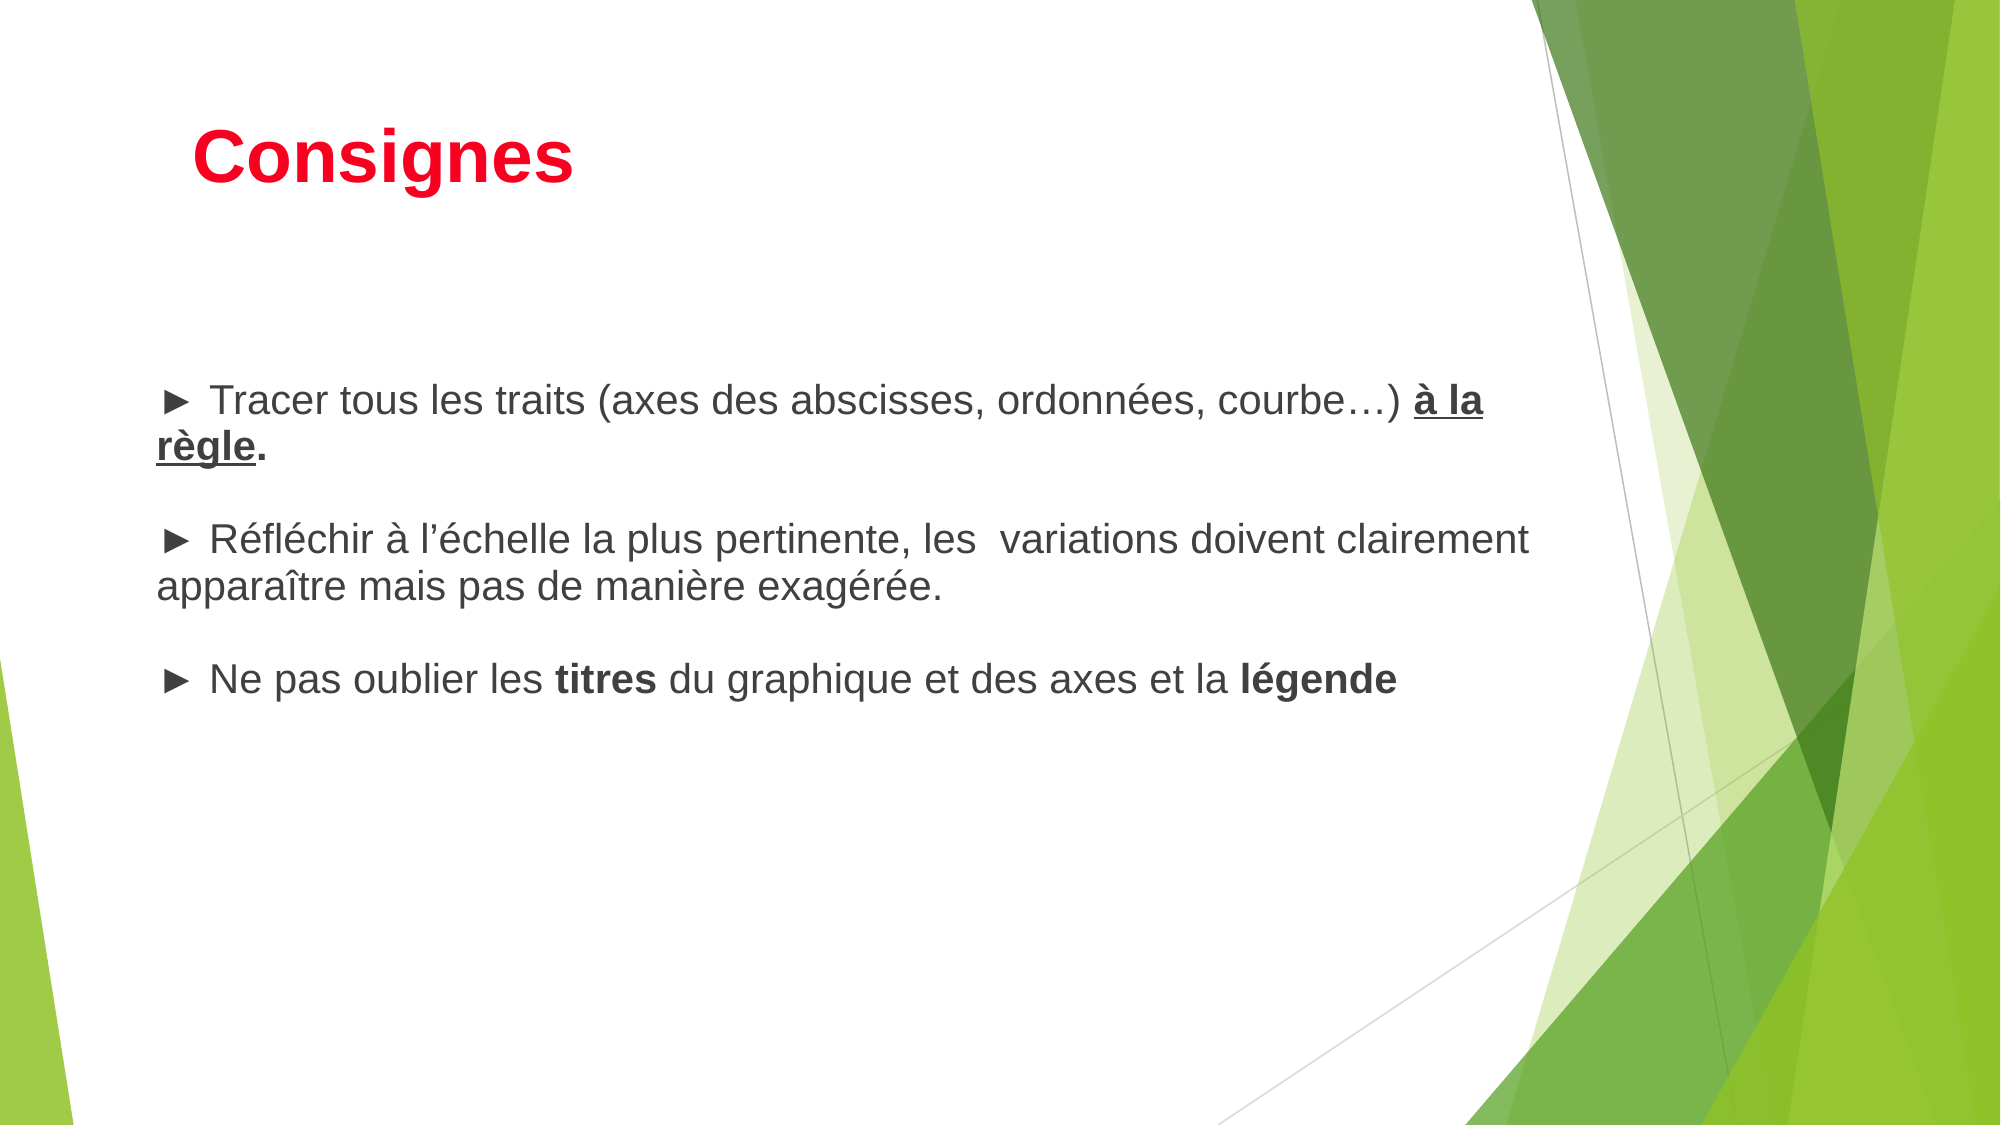

# Consignes
► Tracer tous les traits (axes des abscisses, ordonnées, courbe…) à la règle.
► Réfléchir à l’échelle la plus pertinente, les variations doivent clairement apparaître mais pas de manière exagérée.
► Ne pas oublier les titres du graphique et des axes et la légende